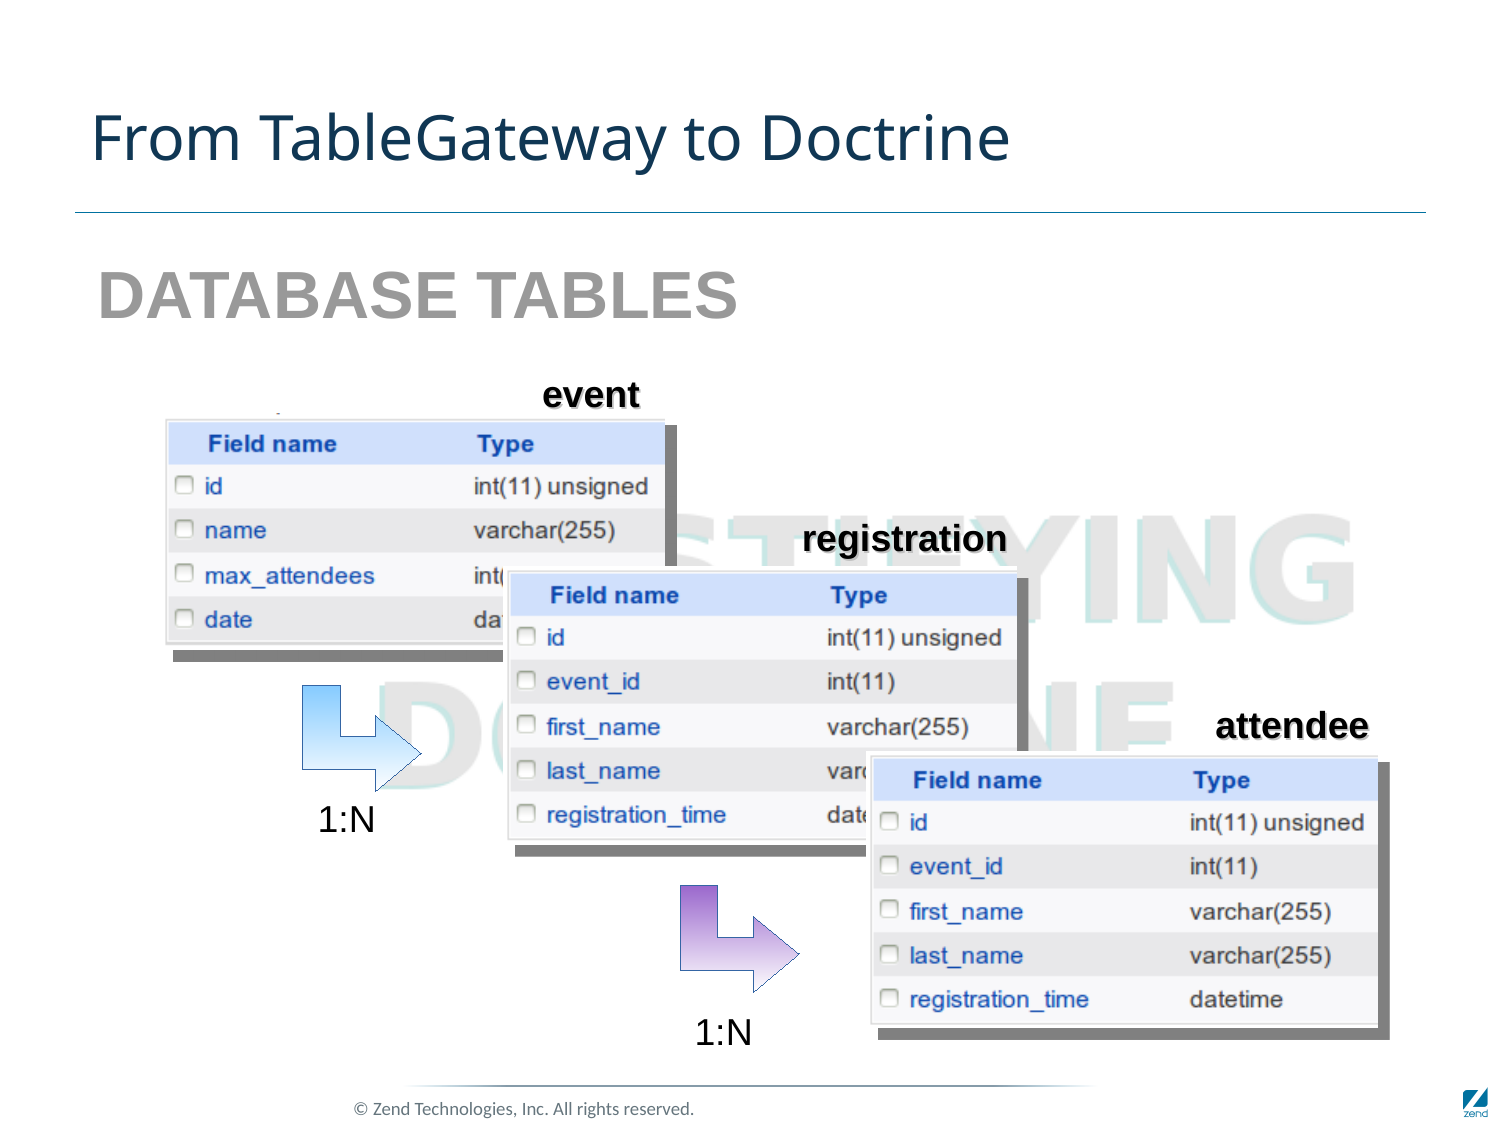

# From TableGateway to Doctrine
database tables
event
registration
attendee
1:N
1:N